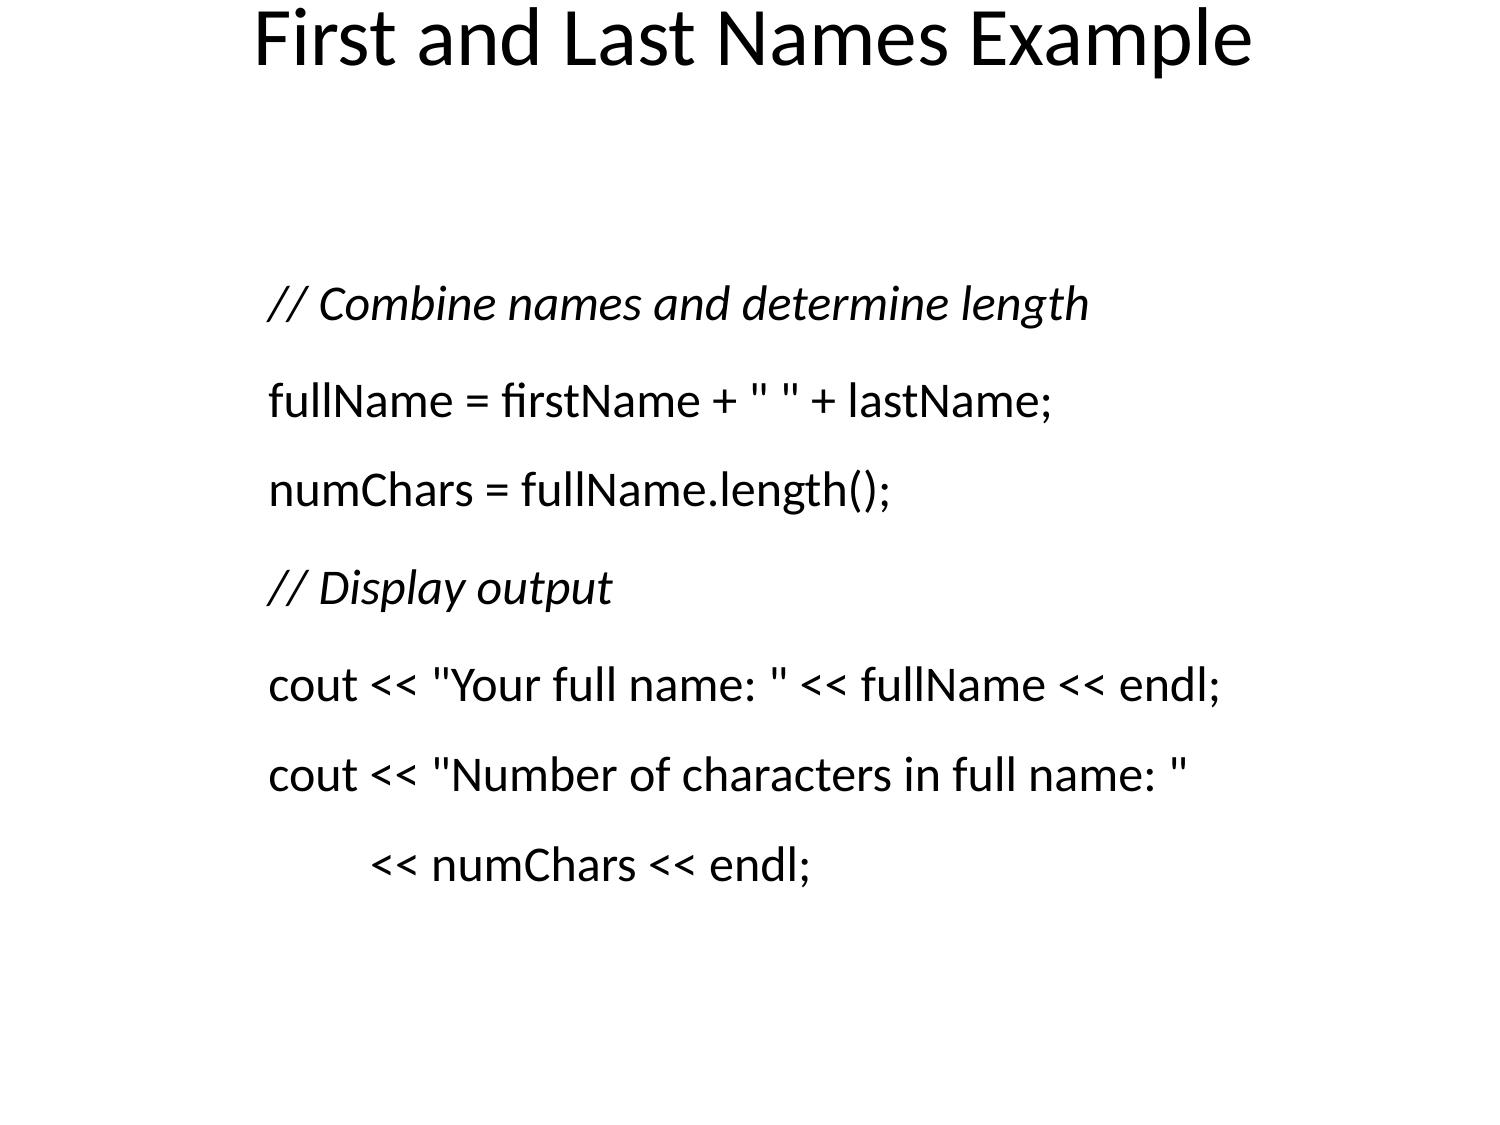

# First and Last Names Example
		// Combine names and determine length
		fullName = firstName + " " + lastName;
 		numChars = fullName.length();
		// Display output
 		cout << "Your full name: " << fullName << endl;
 		cout << "Number of characters in full name: "
 	 << numChars << endl;